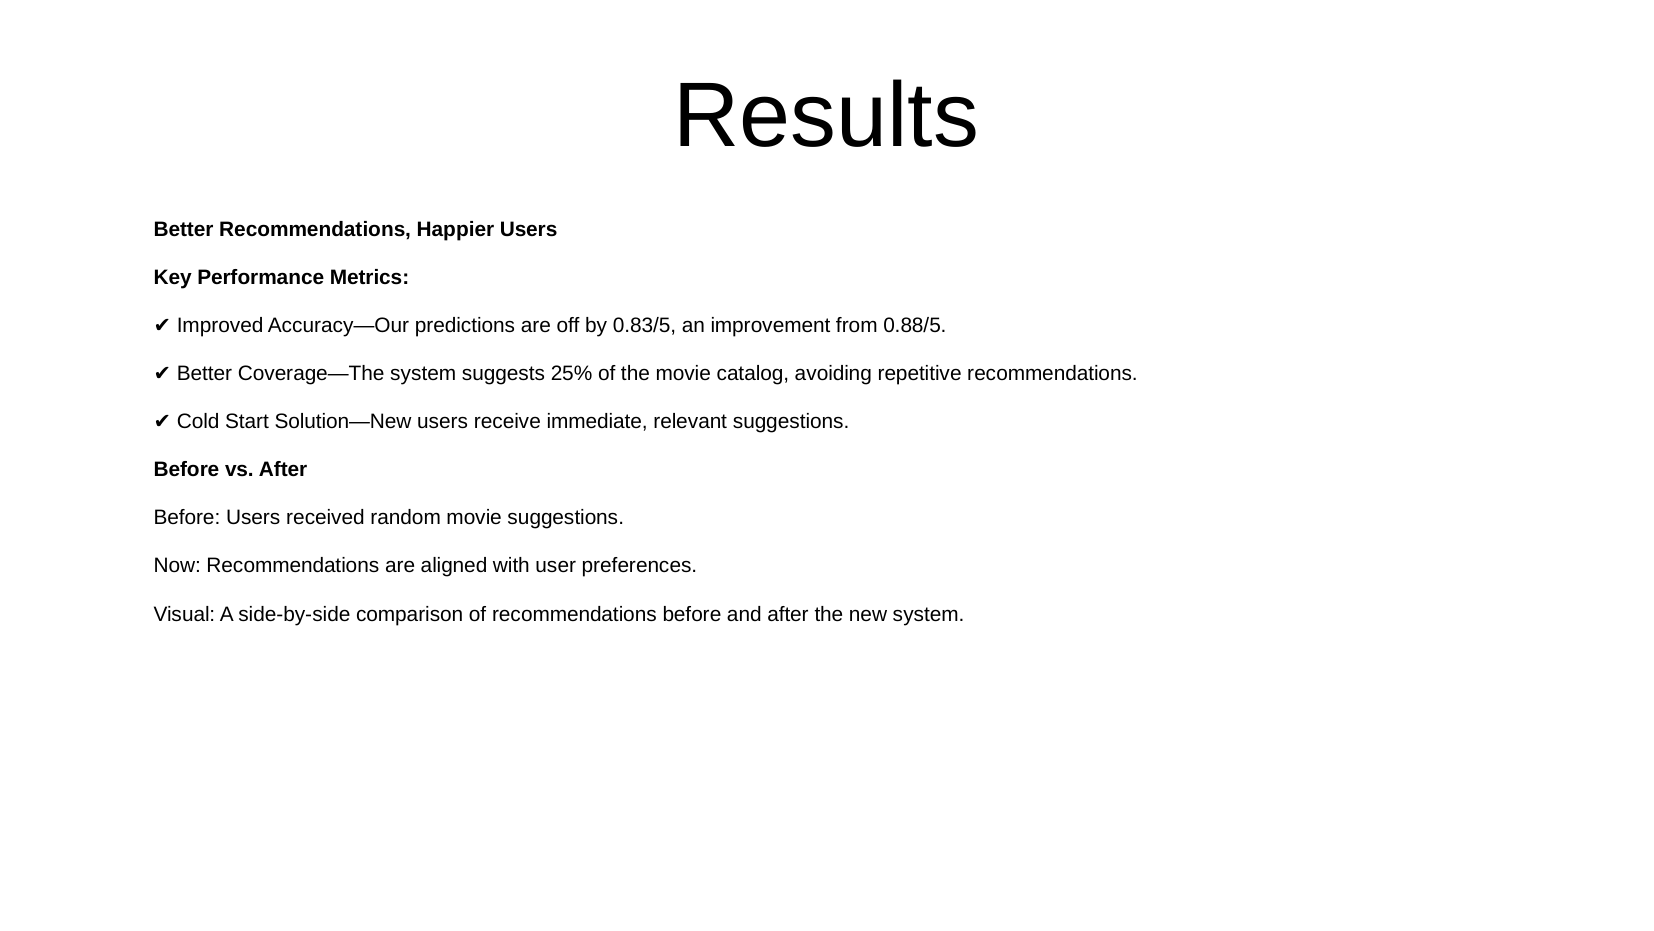

# Results
Better Recommendations, Happier Users
Key Performance Metrics:
✔ Improved Accuracy—Our predictions are off by 0.83/5, an improvement from 0.88/5.
✔ Better Coverage—The system suggests 25% of the movie catalog, avoiding repetitive recommendations.
✔ Cold Start Solution—New users receive immediate, relevant suggestions.
Before vs. After
Before: Users received random movie suggestions.
Now: Recommendations are aligned with user preferences.
Visual: A side-by-side comparison of recommendations before and after the new system.